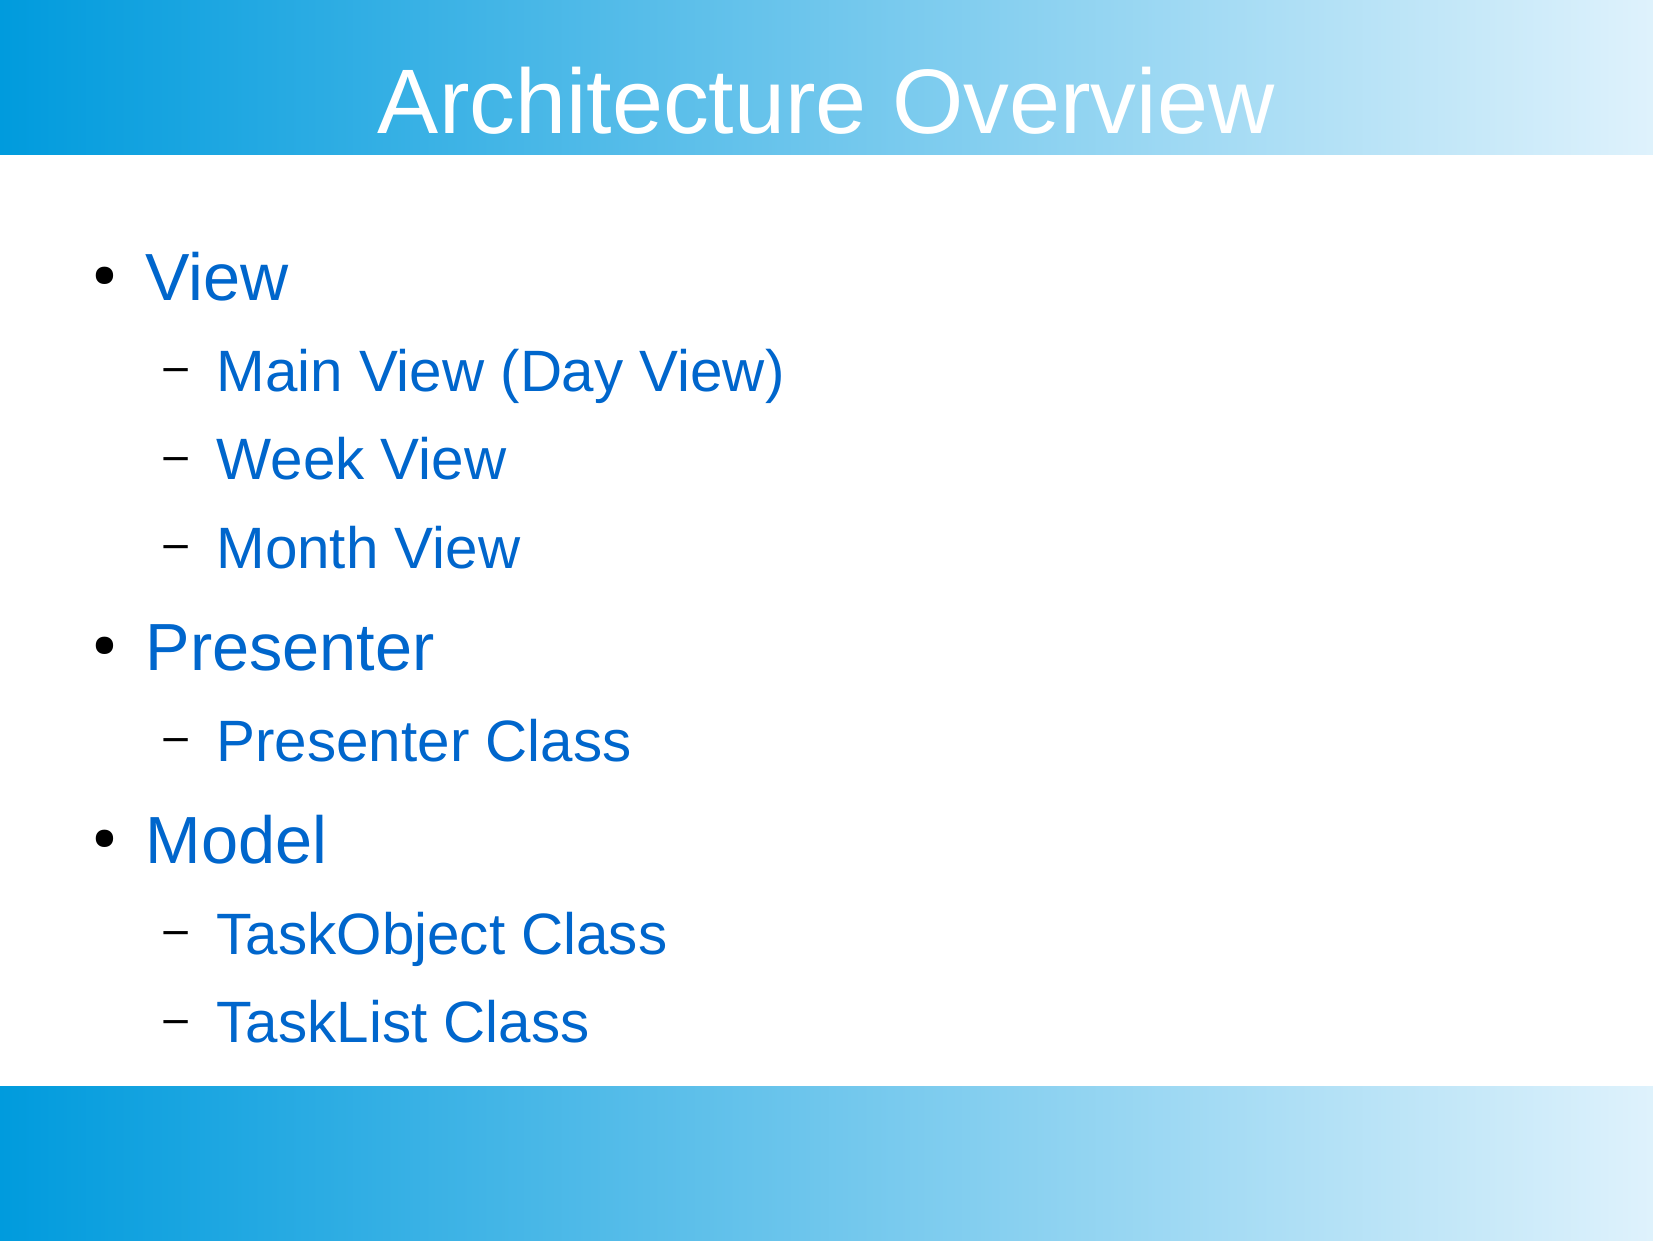

# Architecture Overview
View
Main View (Day View)
Week View
Month View
Presenter
Presenter Class
Model
TaskObject Class
TaskList Class